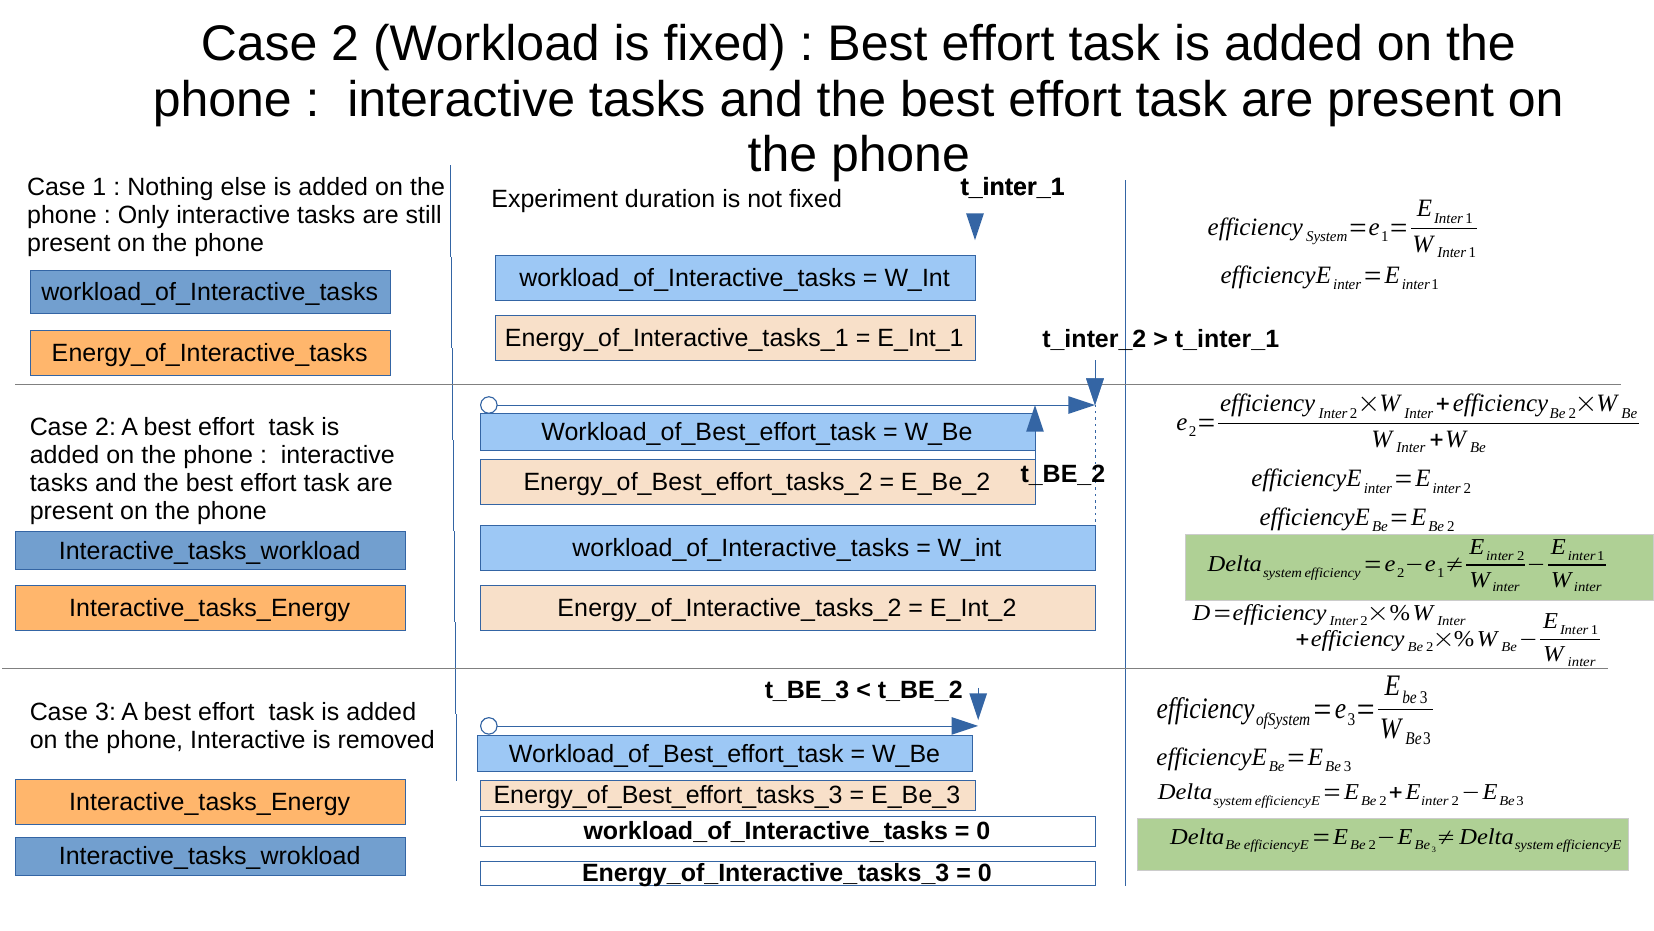

# Case 2 (Workload is fixed) : Best effort task is added on the phone : interactive tasks and the best effort task are present on the phone
Case 1 : Nothing else is added on the phone : Only interactive tasks are still present on the phone
t_inter_1
t_inter_1
Experiment duration is not fixed
workload_of_Interactive_tasks = W_Int
workload_of_Interactive_tasks
Energy_of_Interactive_tasks_1 = E_Int_1
t_inter_2 > t_inter_1
Energy_of_Interactive_tasks
Case 2: A best effort task is added on the phone : interactive tasks and the best effort task are present on the phone
Workload_of_Best_effort_task = W_Be
t_BE_2
Energy_of_Best_effort_tasks_2 = E_Be_2
workload_of_Interactive_tasks = W_int
Interactive_tasks_workload
Interactive_tasks_Energy
Energy_of_Interactive_tasks_2 = E_Int_2
t_BE_3 < t_BE_2
Case 3: A best effort task is added on the phone, Interactive is removed
Workload_of_Best_effort_task = W_Be
Interactive_tasks_Energy
Energy_of_Best_effort_tasks_3 = E_Be_3
workload_of_Interactive_tasks = 0
Interactive_tasks_wrokload
Energy_of_Interactive_tasks_3 = 0